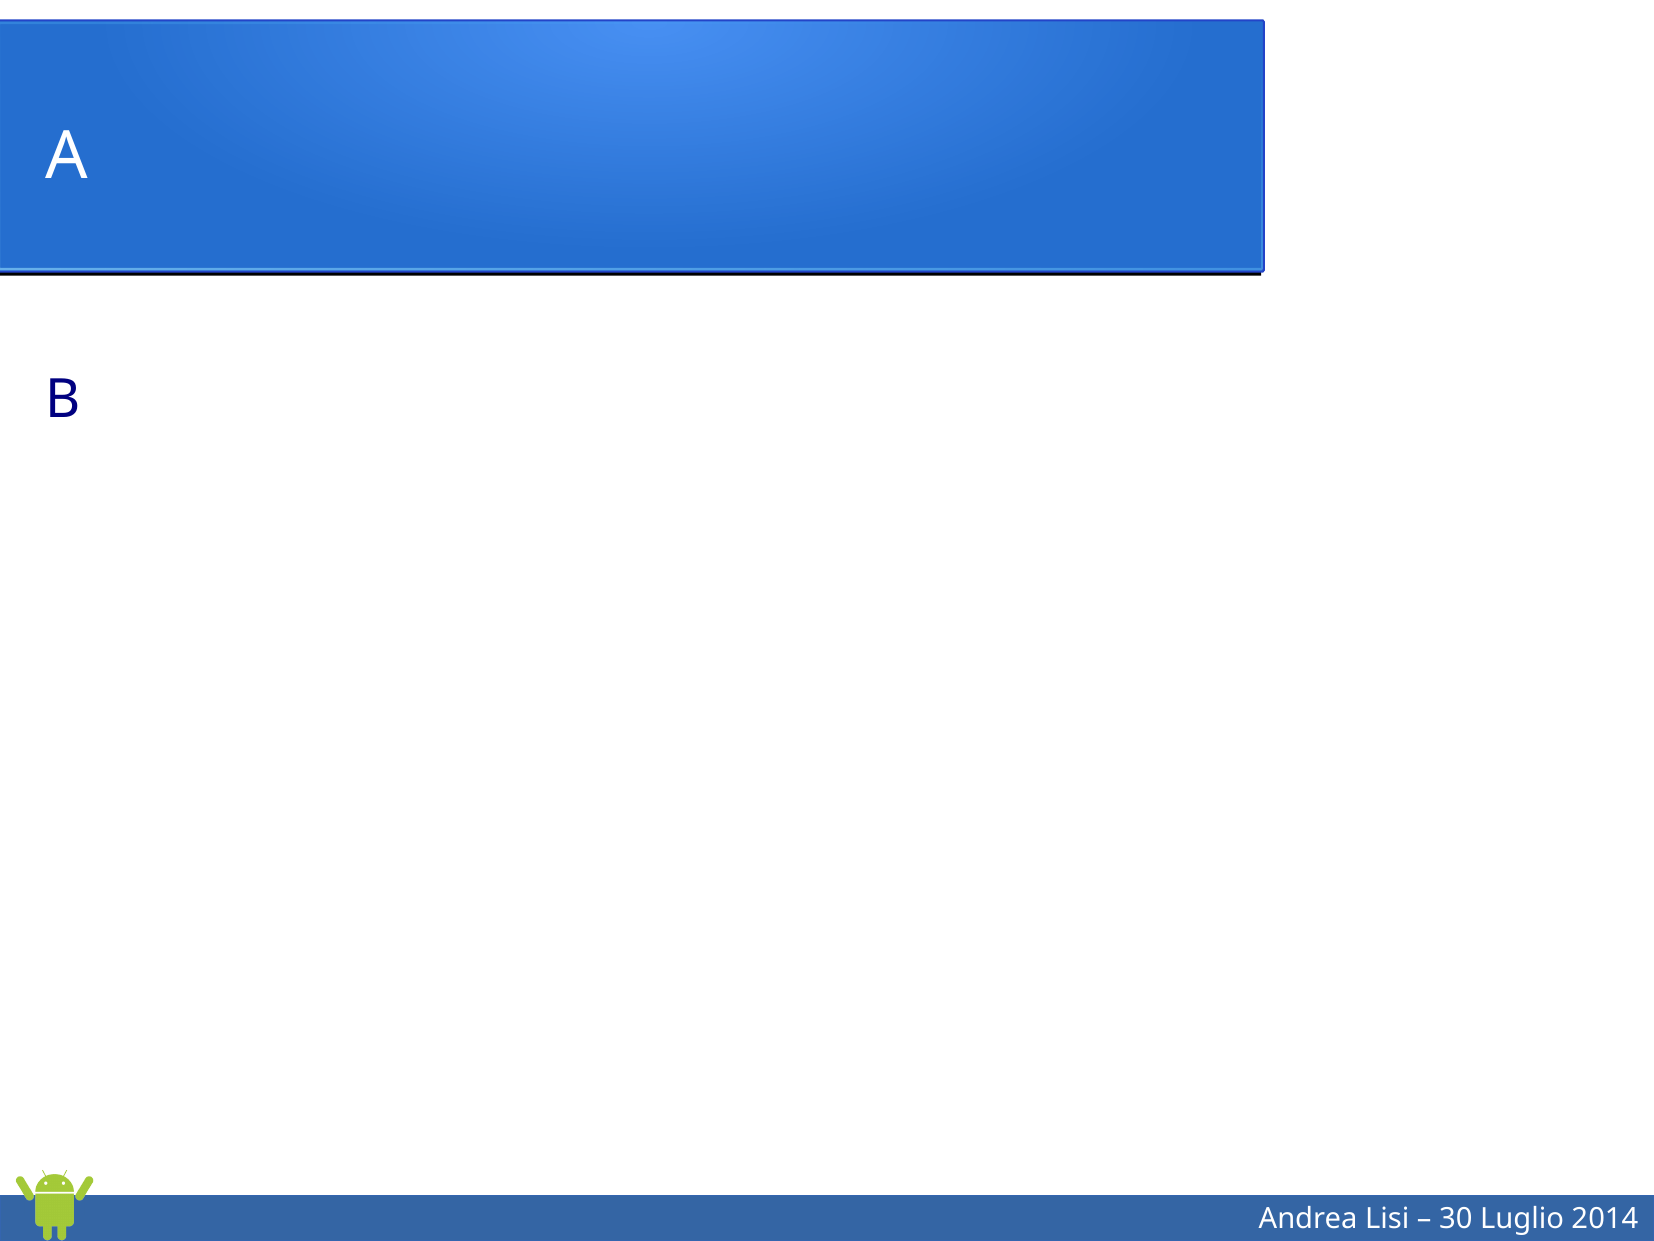

# A
B
Andrea Lisi – 30 Luglio 2014